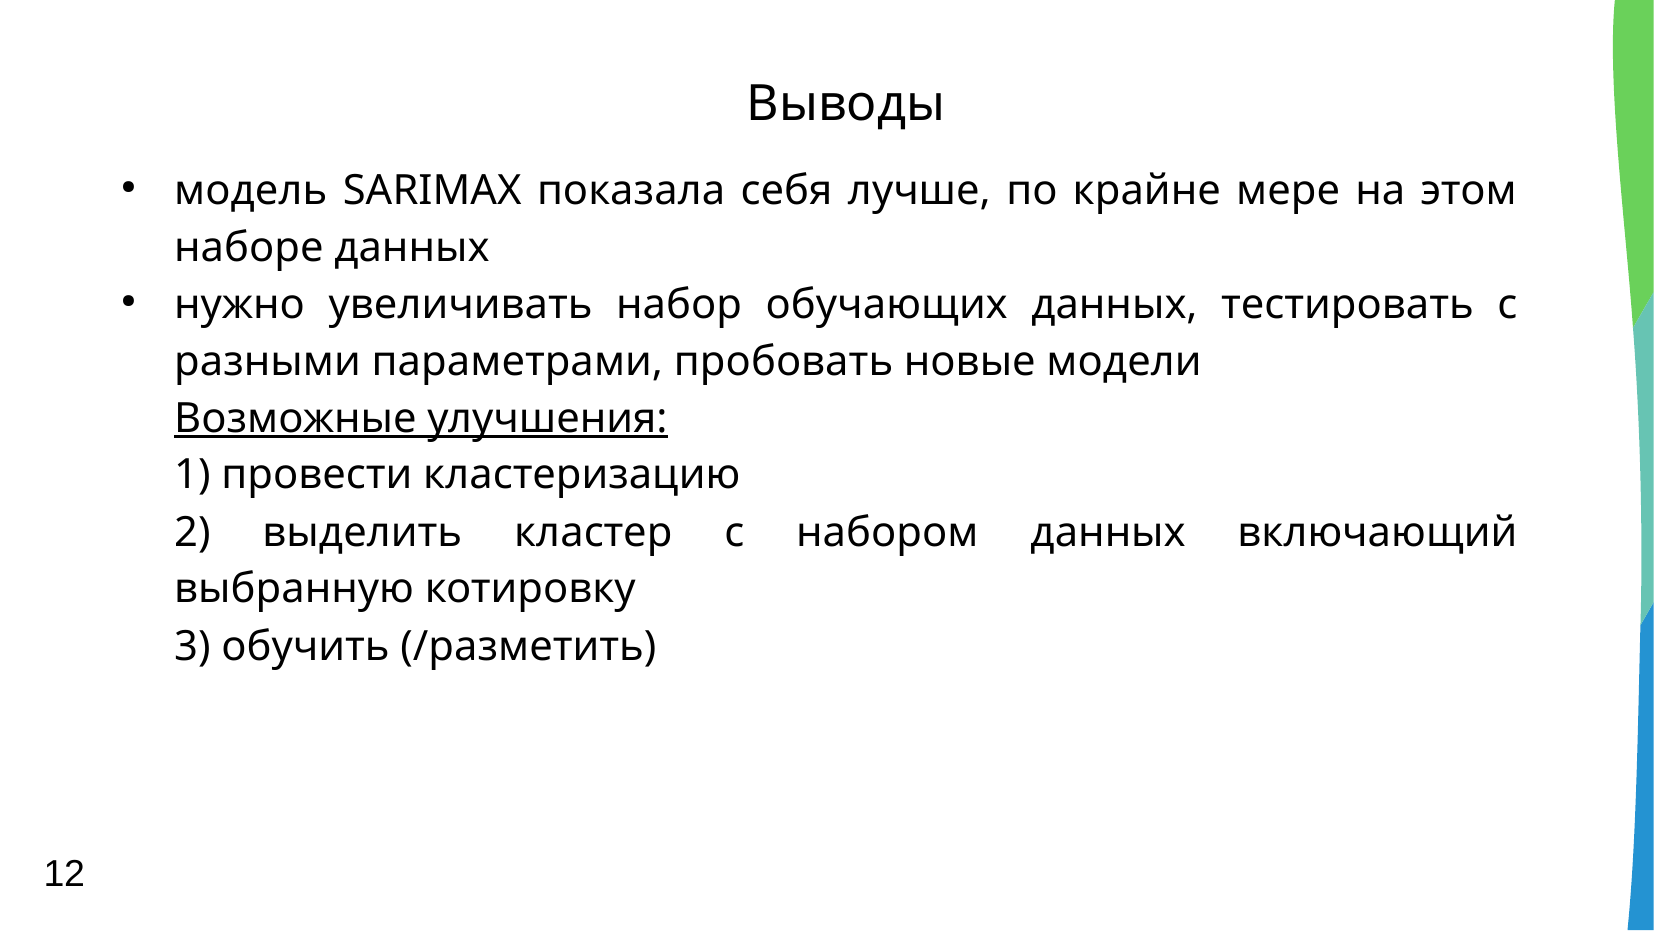

Выводы
модель SARIMAX показала себя лучше, по крайне мере на этом наборе данных
нужно увеличивать набор обучающих данных, тестировать с разными параметрами, пробовать новые модели
Возможные улучшения:
1) провести кластеризацию
2) выделить кластер с набором данных включающий выбранную котировку
3) обучить (/разметить)